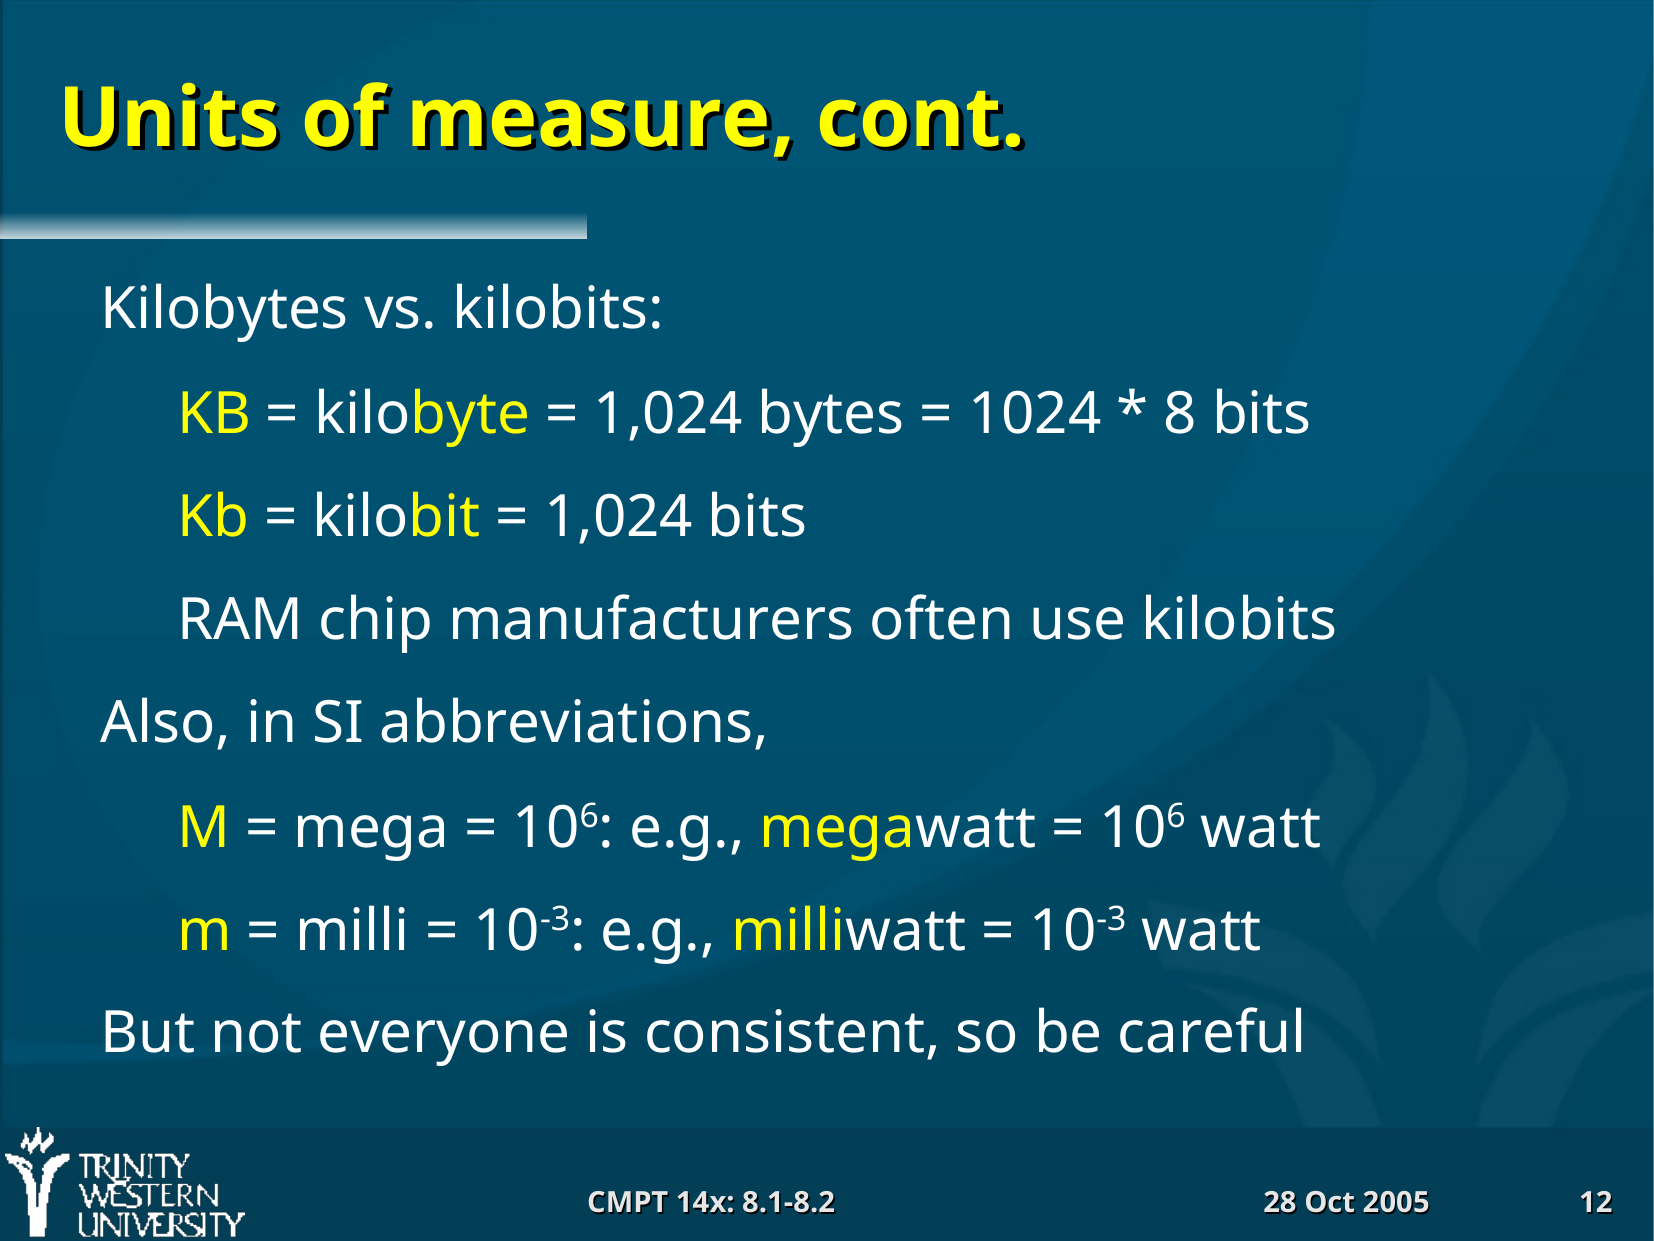

# Units of measure, cont.
Kilobytes vs. kilobits:
KB = kilobyte = 1,024 bytes = 1024 * 8 bits
Kb = kilobit = 1,024 bits
RAM chip manufacturers often use kilobits
Also, in SI abbreviations,
M = mega = 106: e.g., megawatt = 106 watt
m = milli = 10-3: e.g., milliwatt = 10-3 watt
But not everyone is consistent, so be careful
CMPT 14x: 8.1-8.2
28 Oct 2005
12